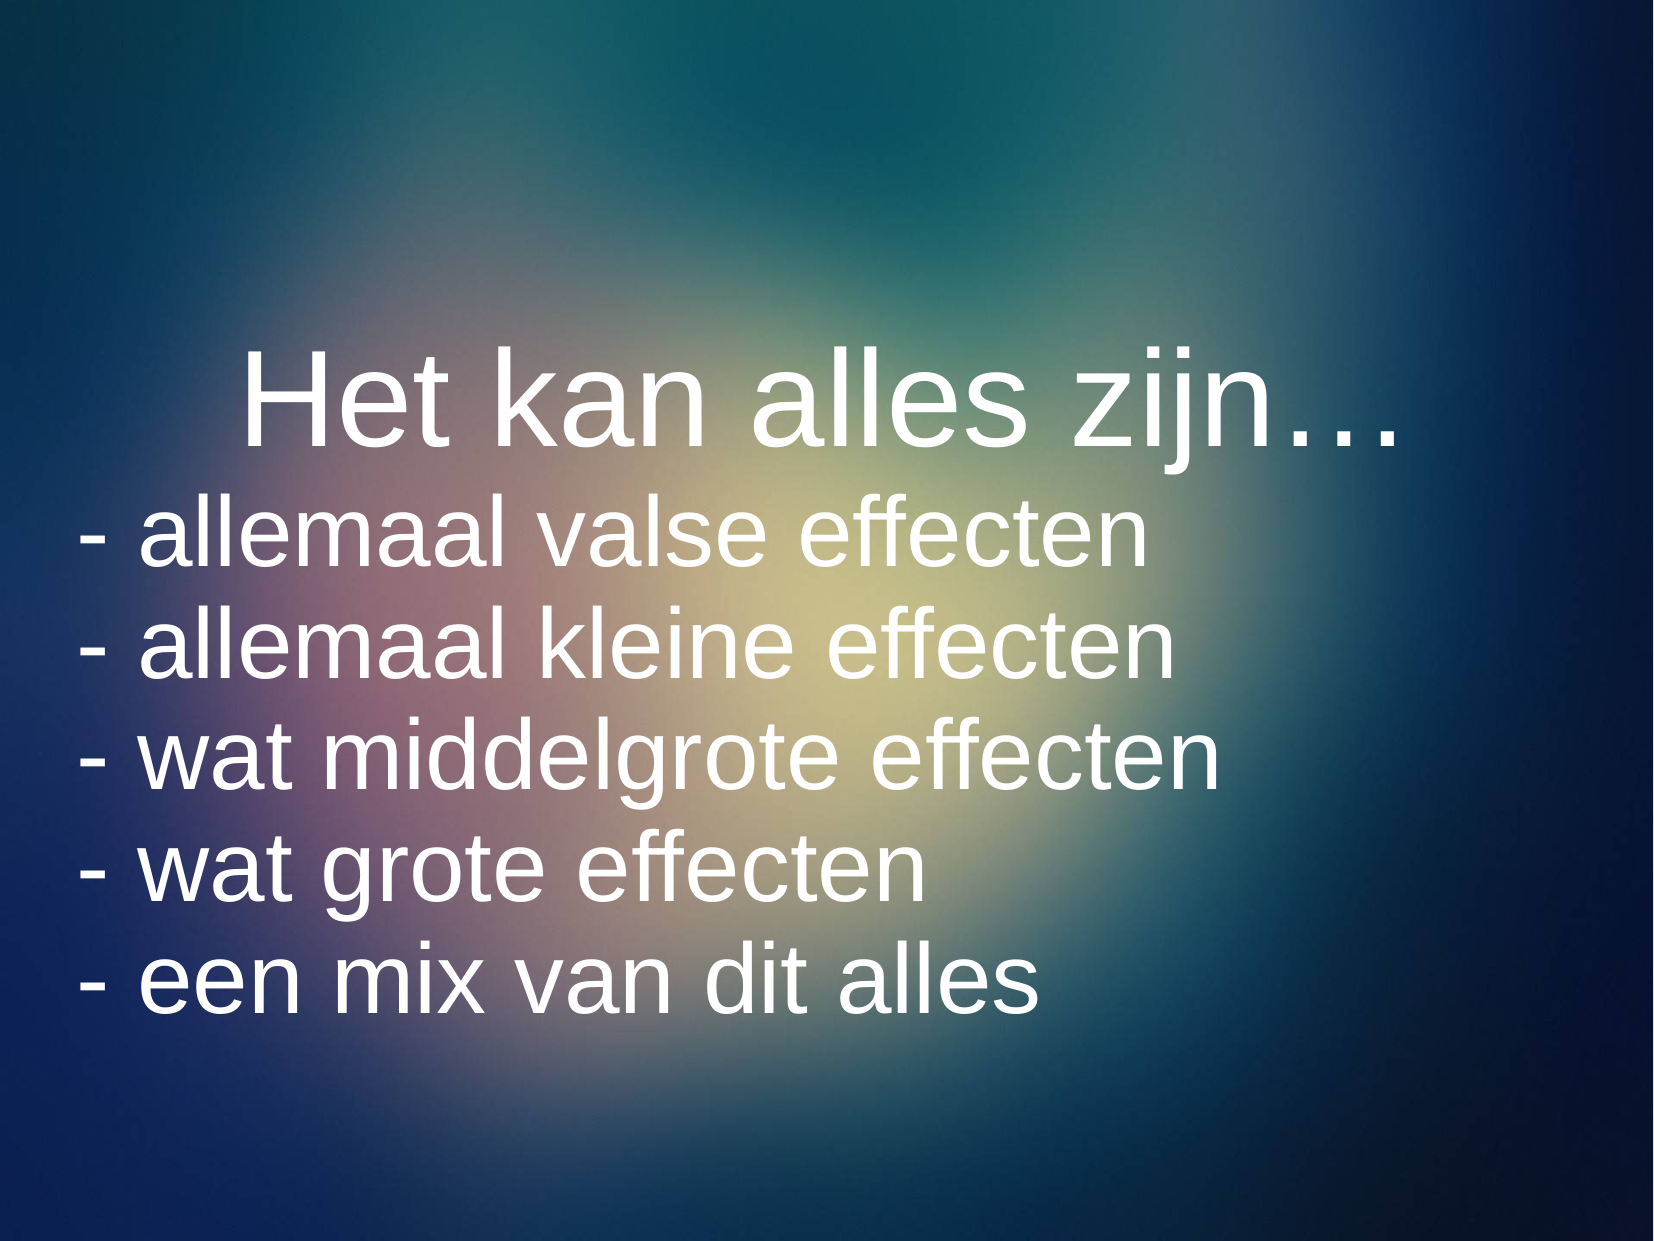

Het kan alles zijn…
- allemaal valse effecten
- allemaal kleine effecten
- wat middelgrote effecten
- wat grote effecten
- een mix van dit alles